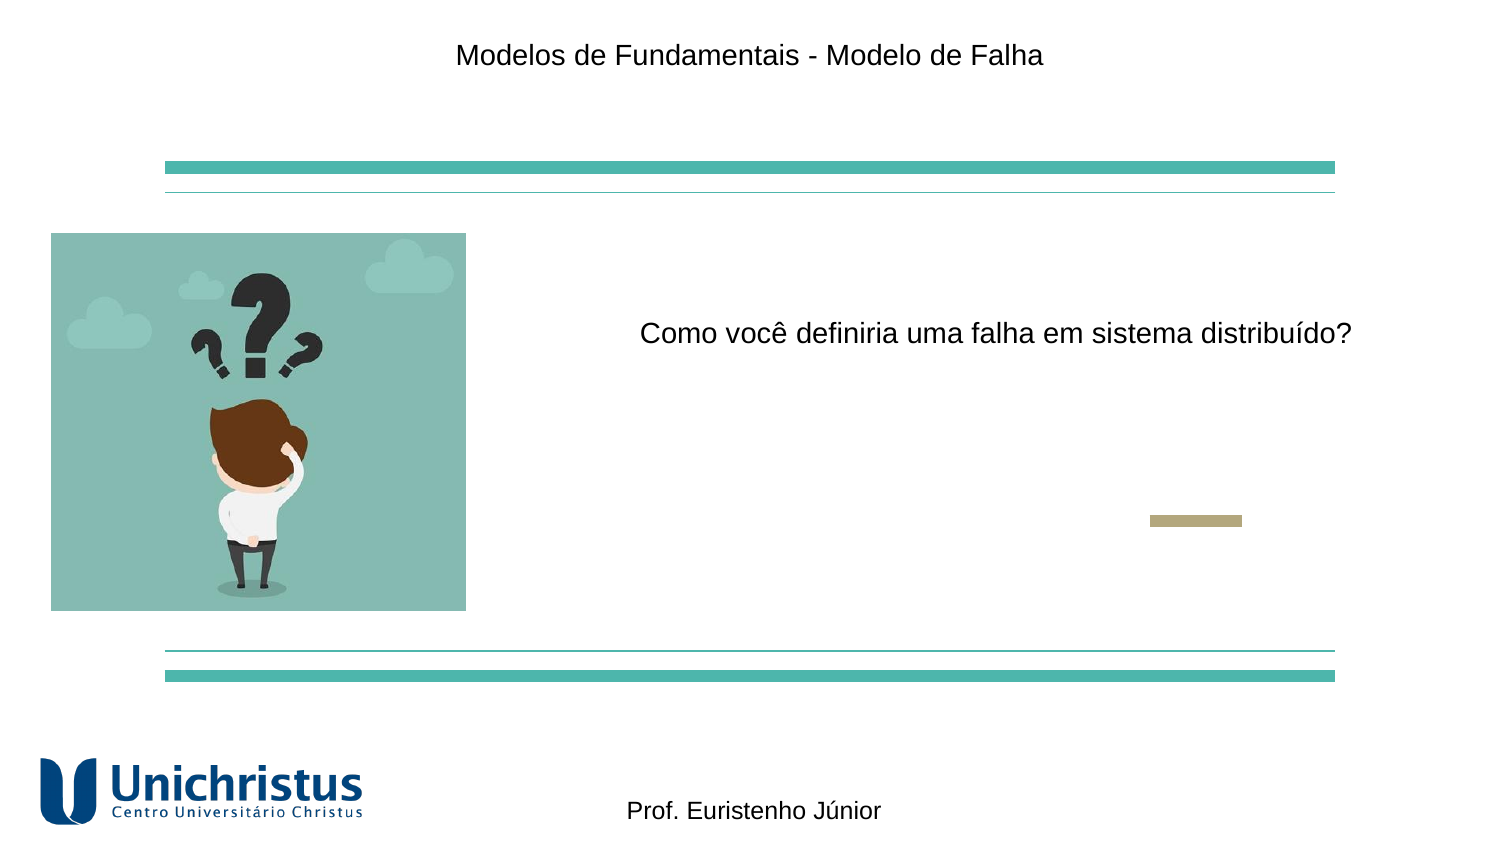

# Modelos de Fundamentais - Modelo de Falha
Como você definiria uma falha em sistema distribuído?